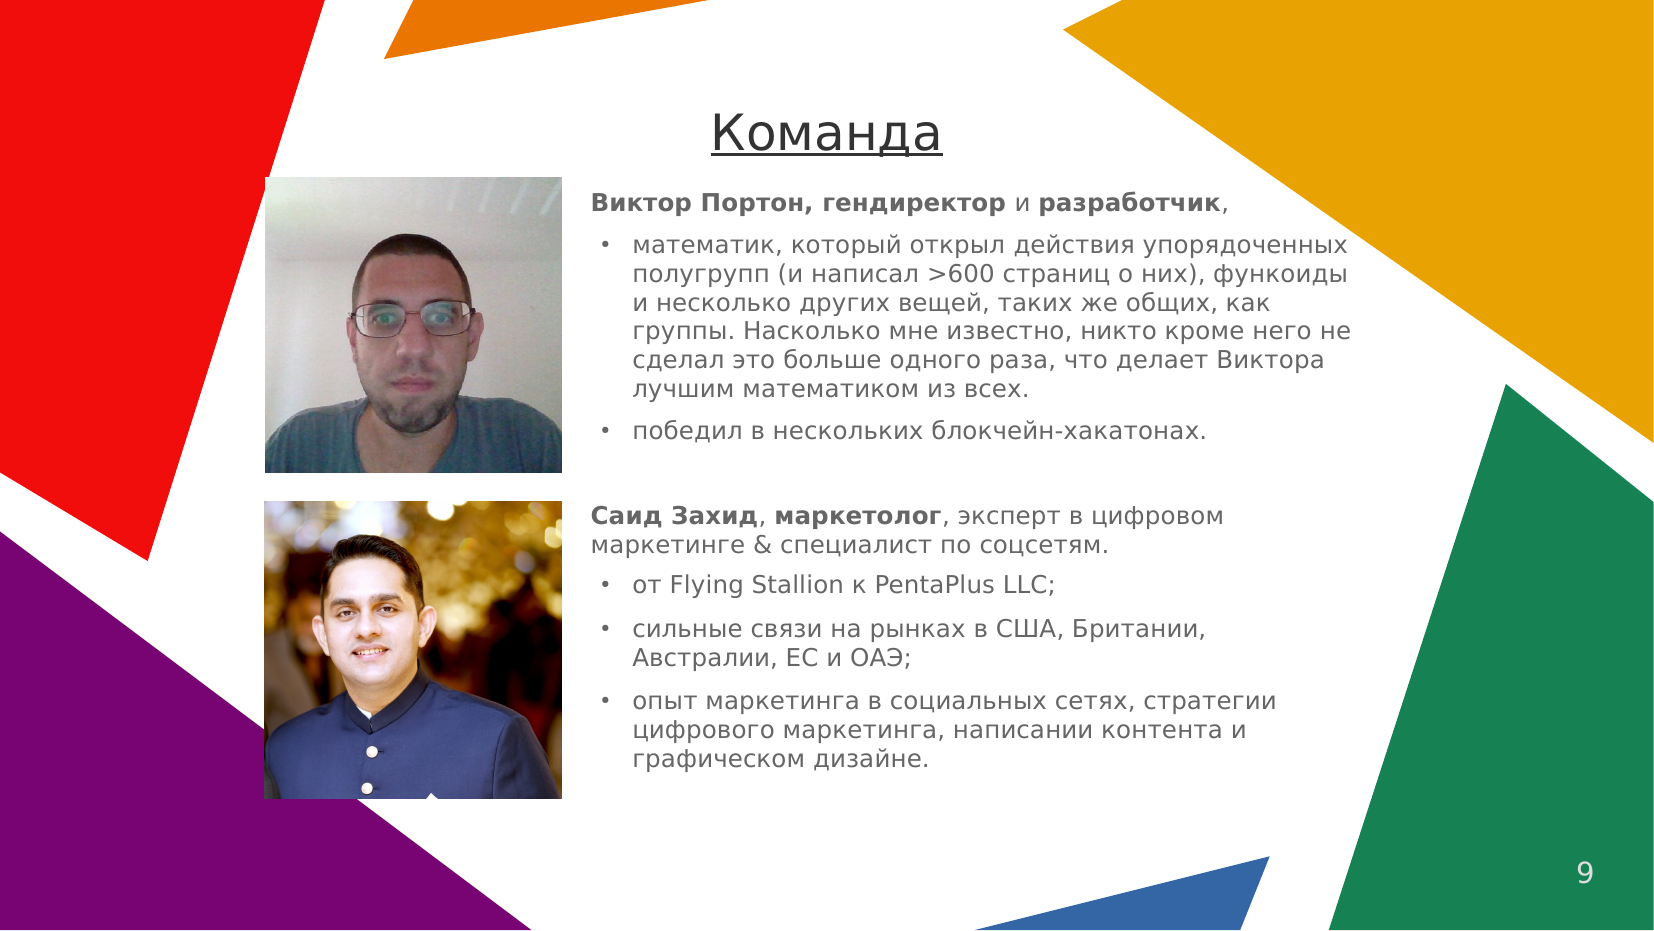

# Команда
Виктор Портон, гендиректор и разработчик,
математик, который открыл действия упорядоченных полугрупп (и написал >600 страниц о них), функоиды и несколько других вещей, таких же общих, как группы. Насколько мне известно, никто кроме него не сделал это больше одного раза, что делает Виктора лучшим математиком из всех.
победил в нескольких блокчейн-хакатонах.
Саид Захид, маркетолог, эксперт в цифровом маркетинге & специалист по соцсетям.
от Flying Stallion к PentaPlus LLC;
сильные связи на рынках в США, Британии, Австралии, ЕС и ОАЭ;
опыт маркетинга в социальных сетях, стратегии цифрового маркетинга, написании контента и графическом дизайне.
9